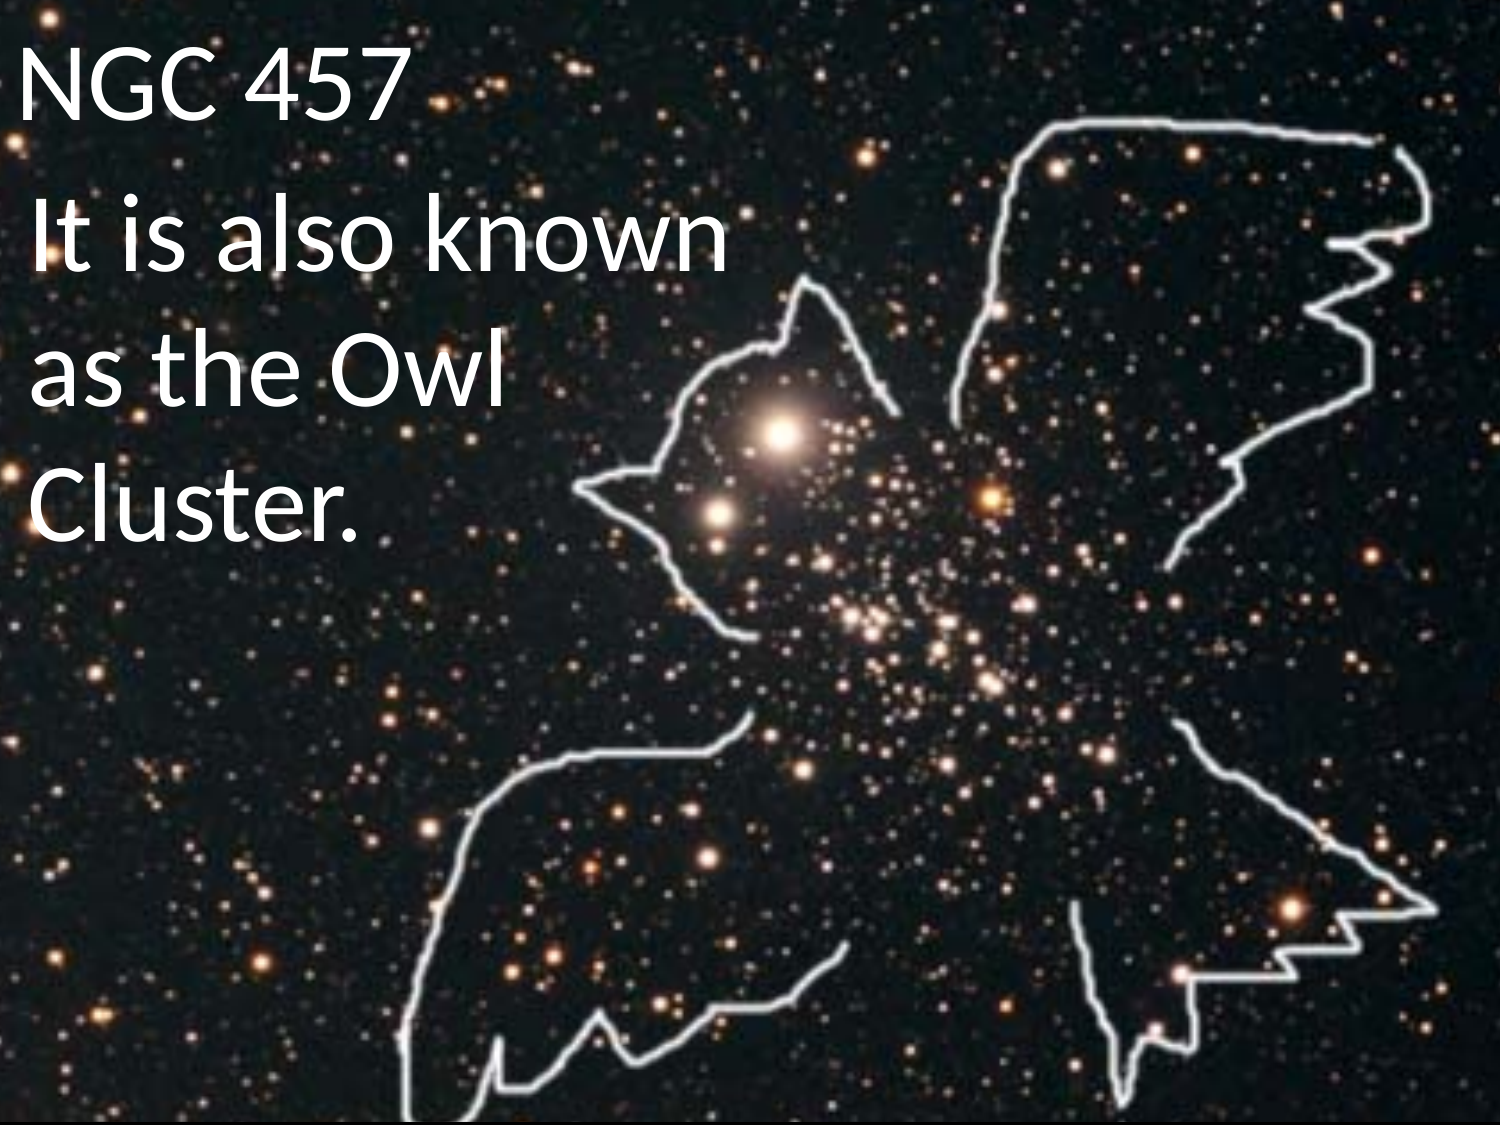

NGC 457
It is also known as the Owl Cluster.